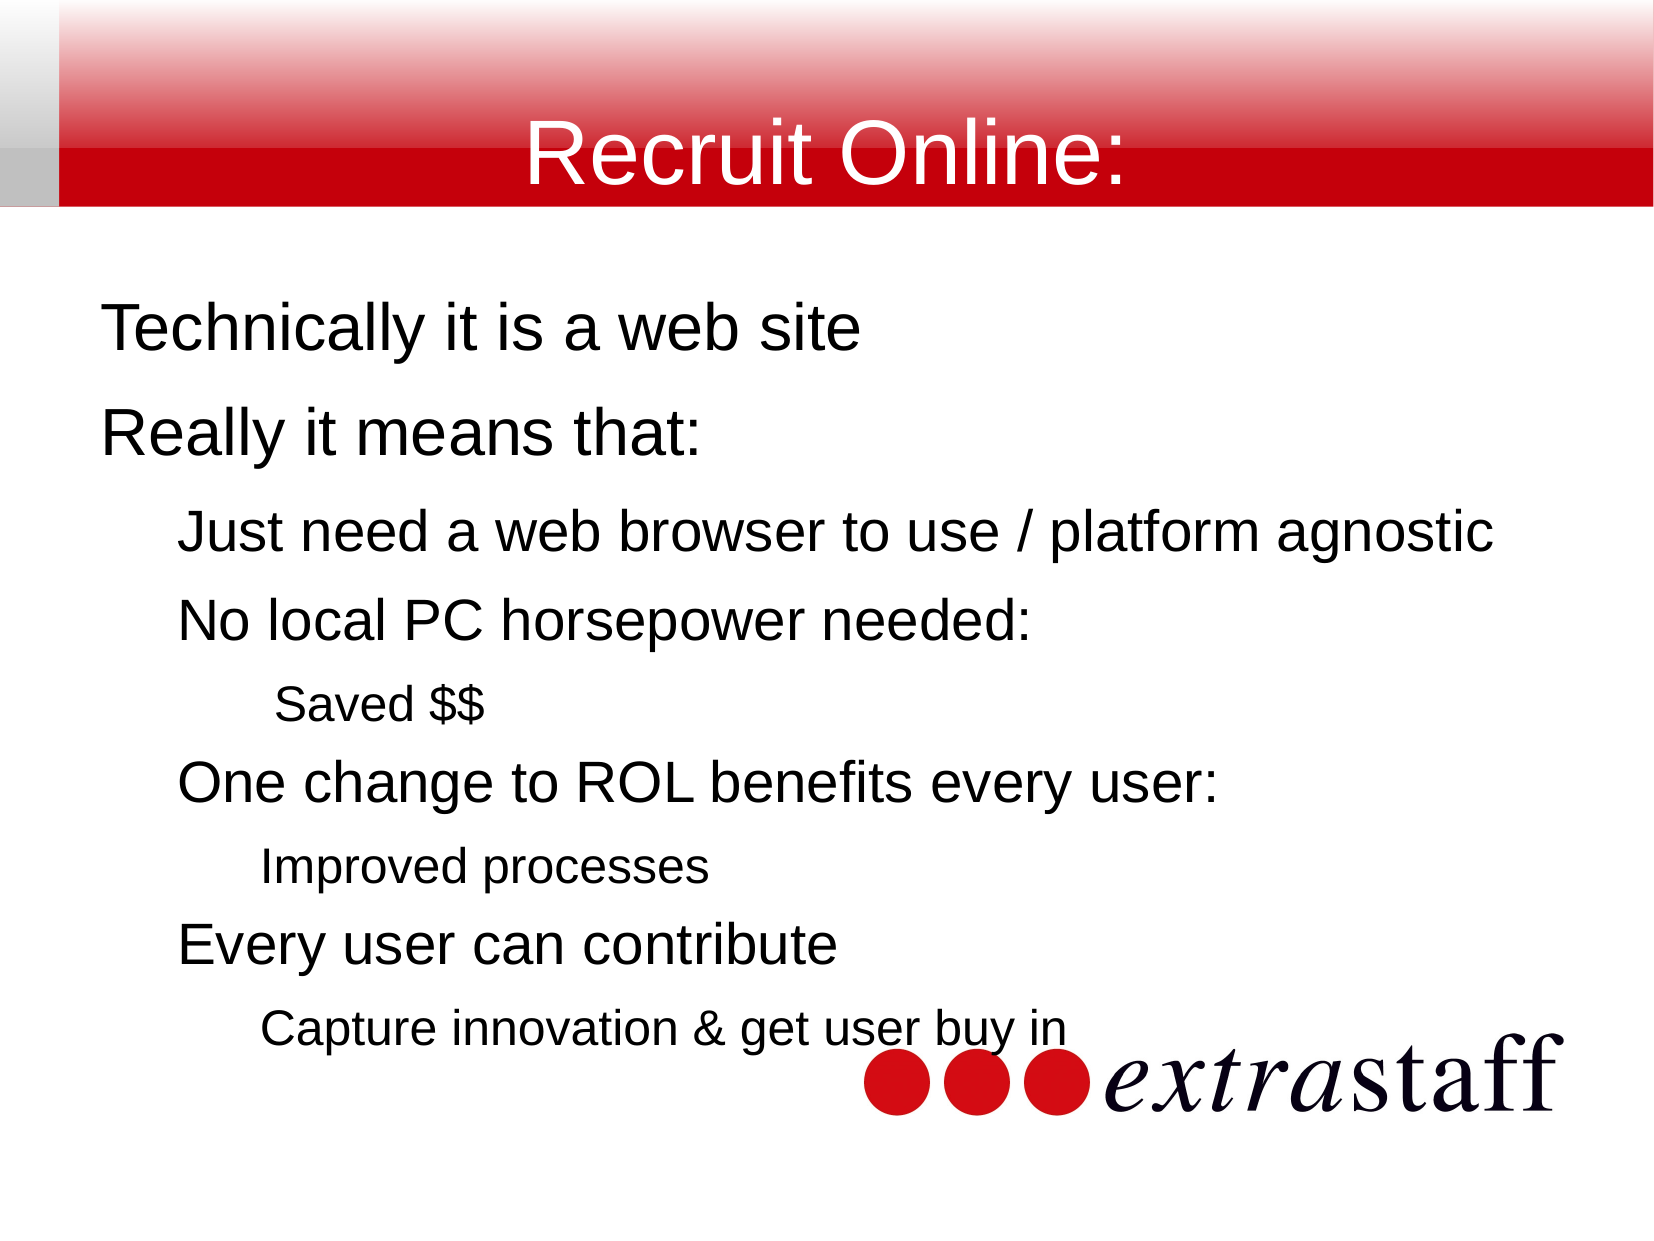

# Recruit Online:
Technically it is a web site
Really it means that:
Just need a web browser to use / platform agnostic
No local PC horsepower needed:
 Saved $$
One change to ROL benefits every user:
Improved processes
Every user can contribute
Capture innovation & get user buy in